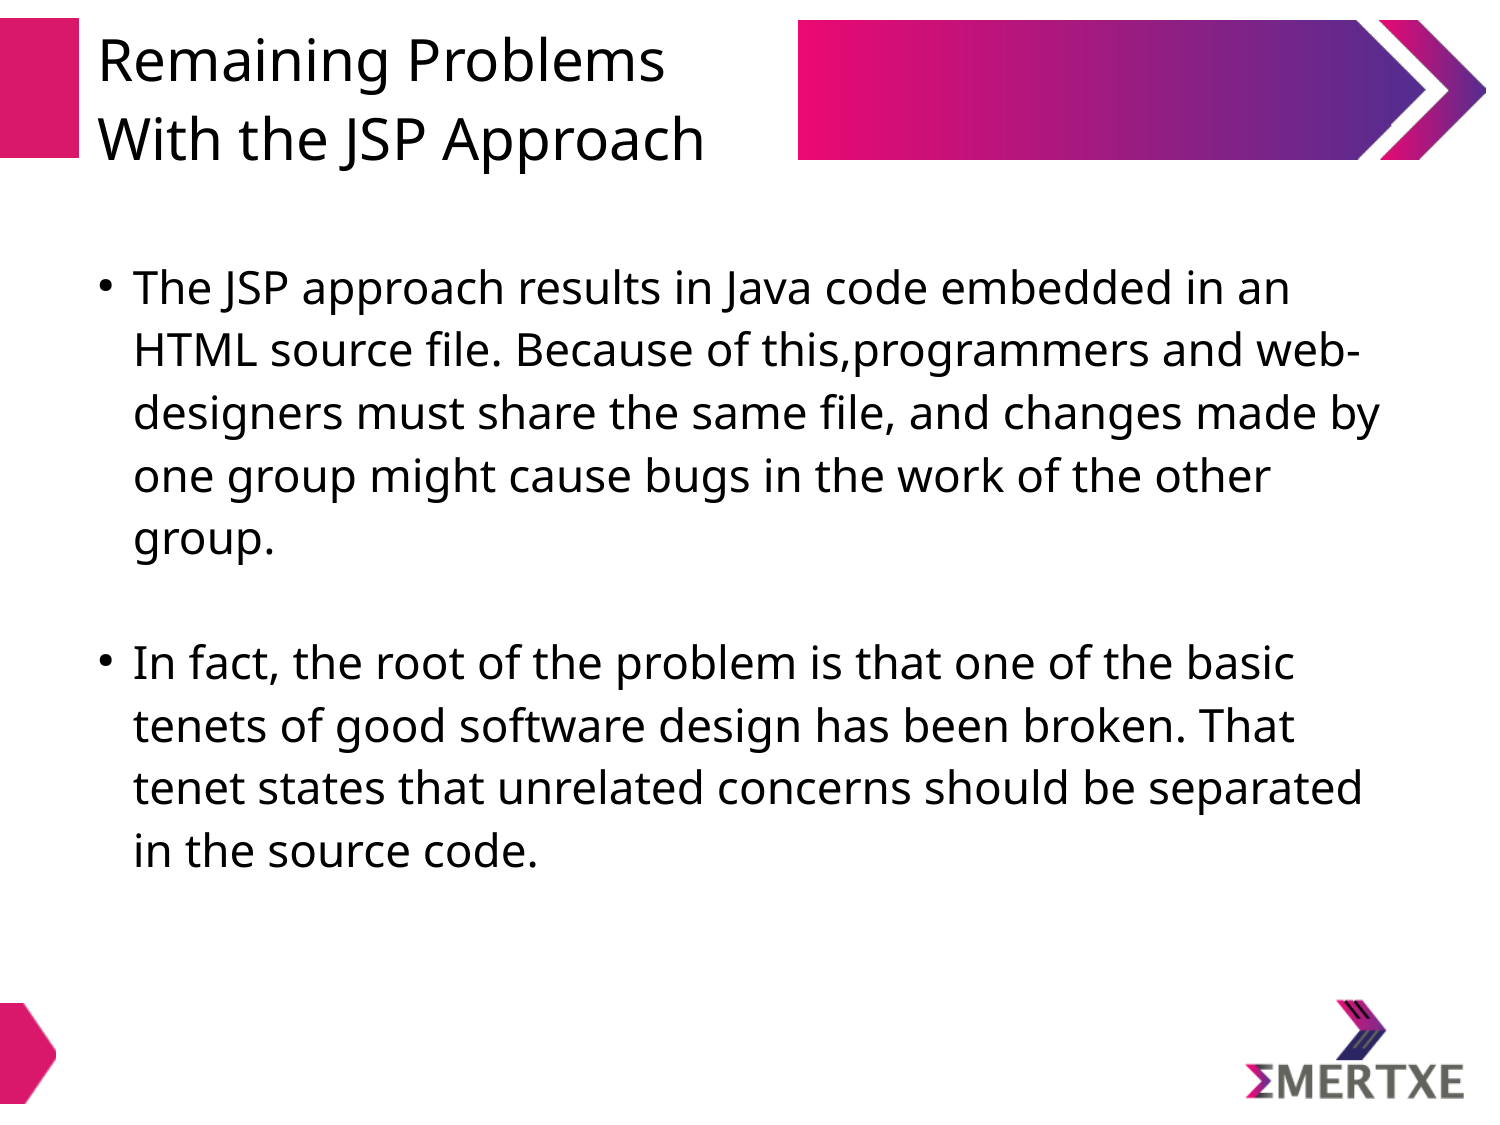

Remaining Problems With the JSP Approach
The JSP approach results in Java code embedded in an HTML source file. Because of this,programmers and web-designers must share the same file, and changes made by one group might cause bugs in the work of the other group.
In fact, the root of the problem is that one of the basic tenets of good software design has been broken. That tenet states that unrelated concerns should be separated in the source code.